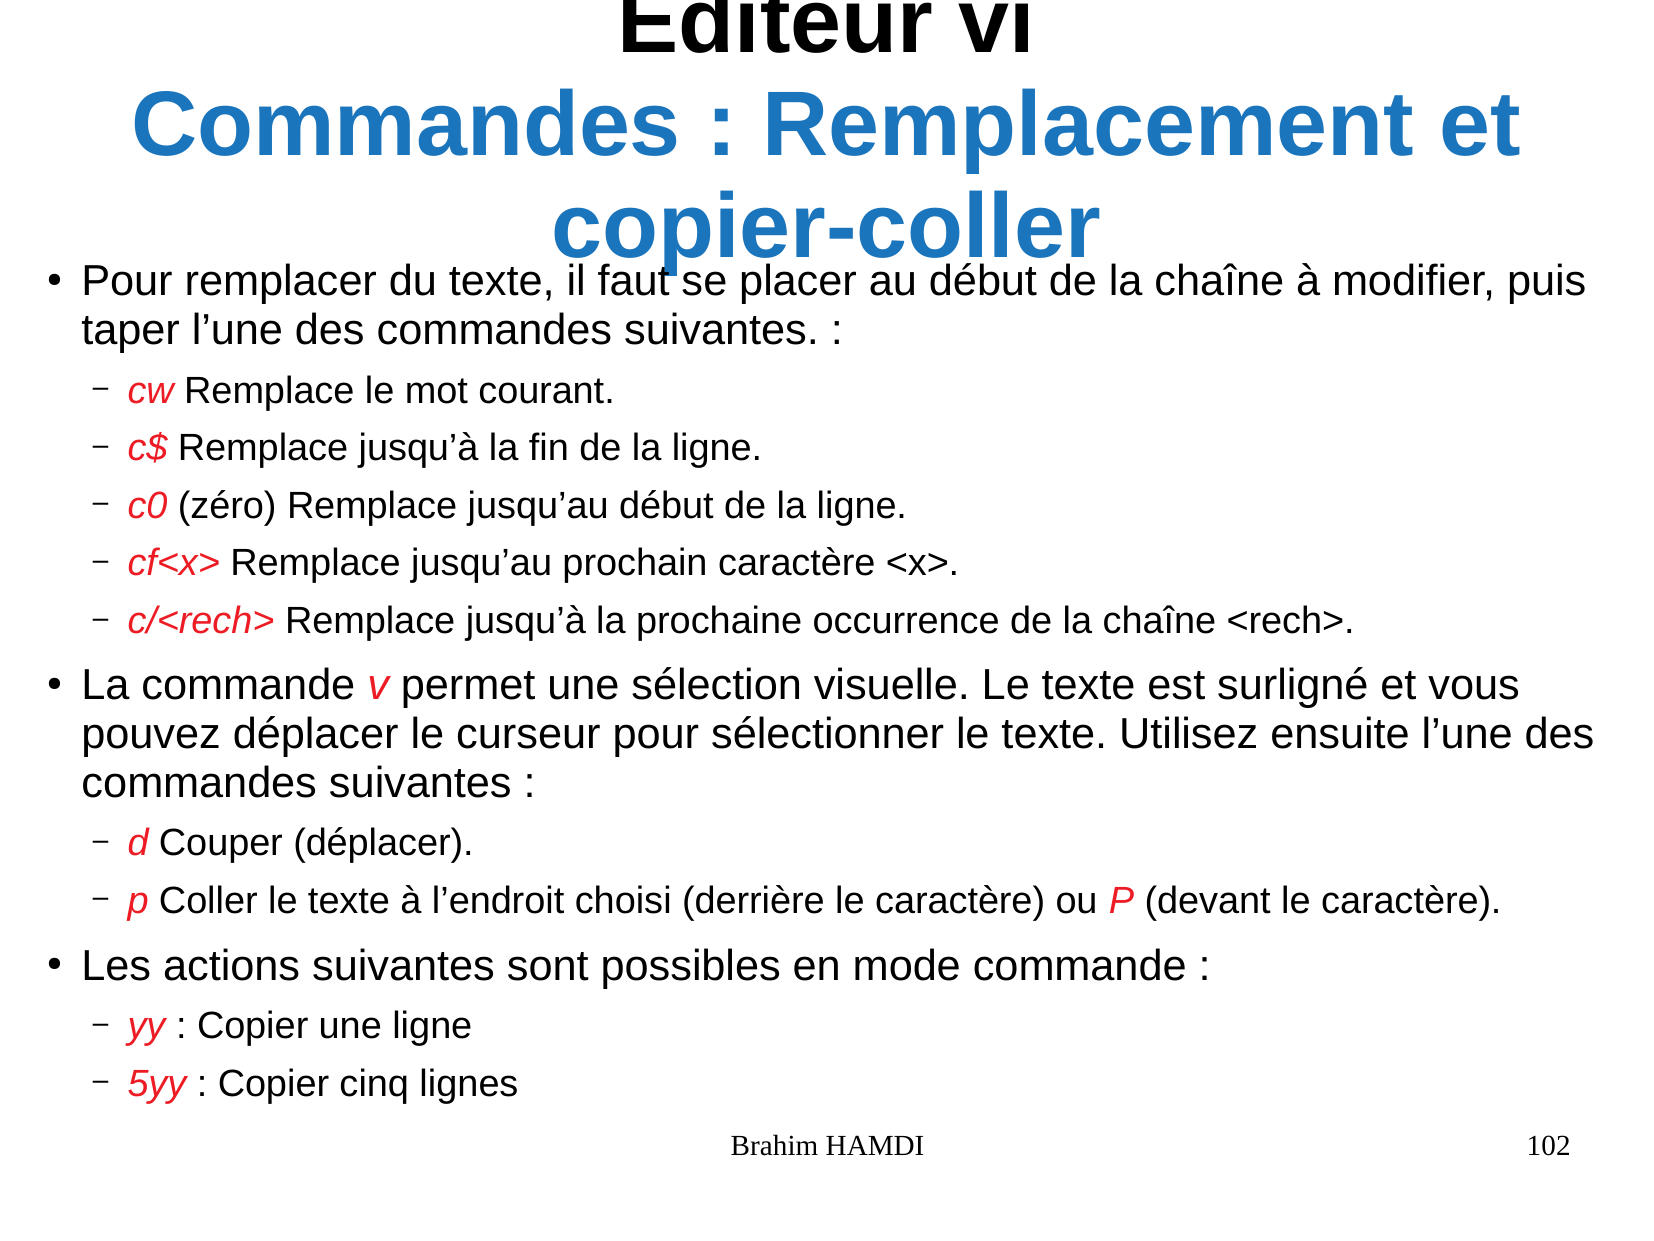

# Editeur vi Commandes : Remplacement et copier-coller
Pour remplacer du texte, il faut se placer au début de la chaîne à modifier, puis taper l’une des commandes suivantes. :
cw Remplace le mot courant.
c$ Remplace jusqu’à la fin de la ligne.
c0 (zéro) Remplace jusqu’au début de la ligne.
cf<x> Remplace jusqu’au prochain caractère <x>.
c/<rech> Remplace jusqu’à la prochaine occurrence de la chaîne <rech>.
La commande v permet une sélection visuelle. Le texte est surligné et vous pouvez déplacer le curseur pour sélectionner le texte. Utilisez ensuite l’une des commandes suivantes :
d Couper (déplacer).
p Coller le texte à l’endroit choisi (derrière le caractère) ou P (devant le caractère).
Les actions suivantes sont possibles en mode commande :
yy : Copier une ligne
5yy : Copier cinq lignes
Brahim HAMDI
102